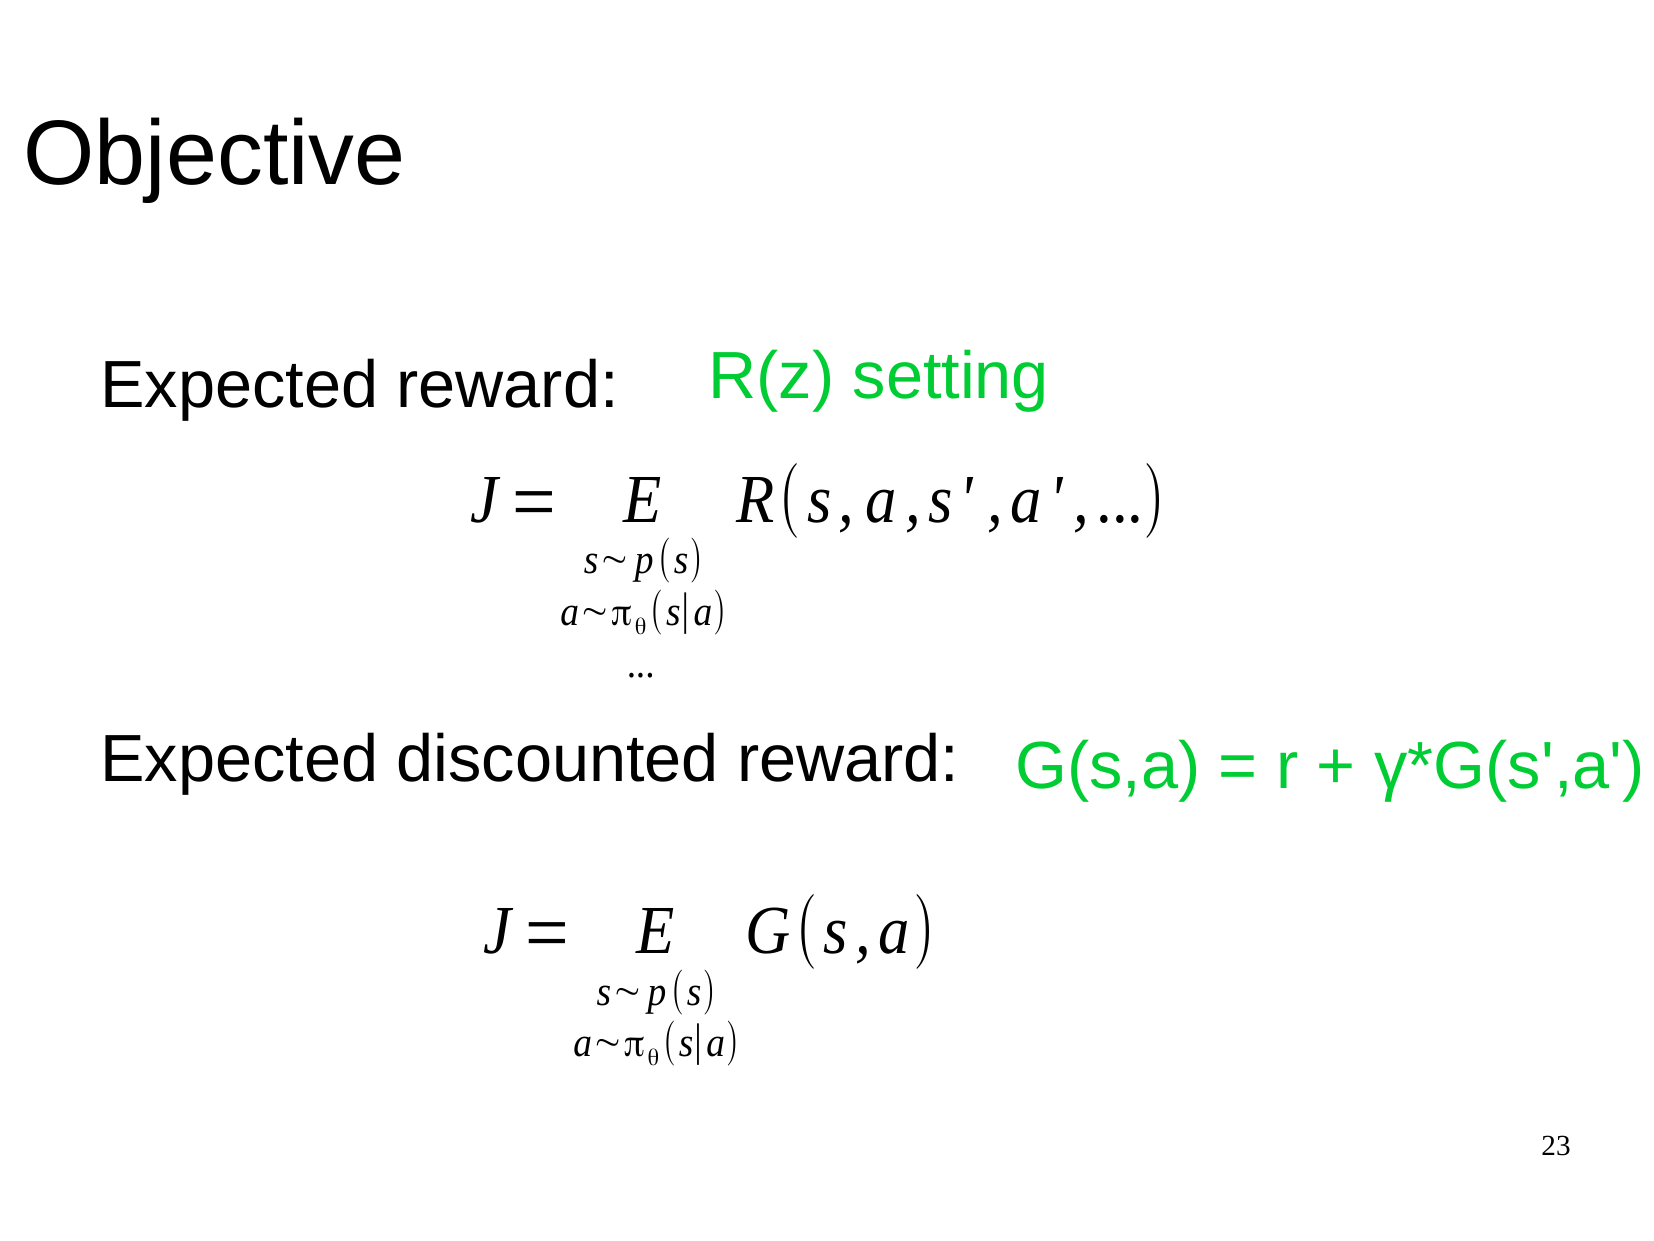

# Objective
Expected reward:
Expected discounted reward:
R(z) setting
G(s,a) = r + γ*G(s',a')
23